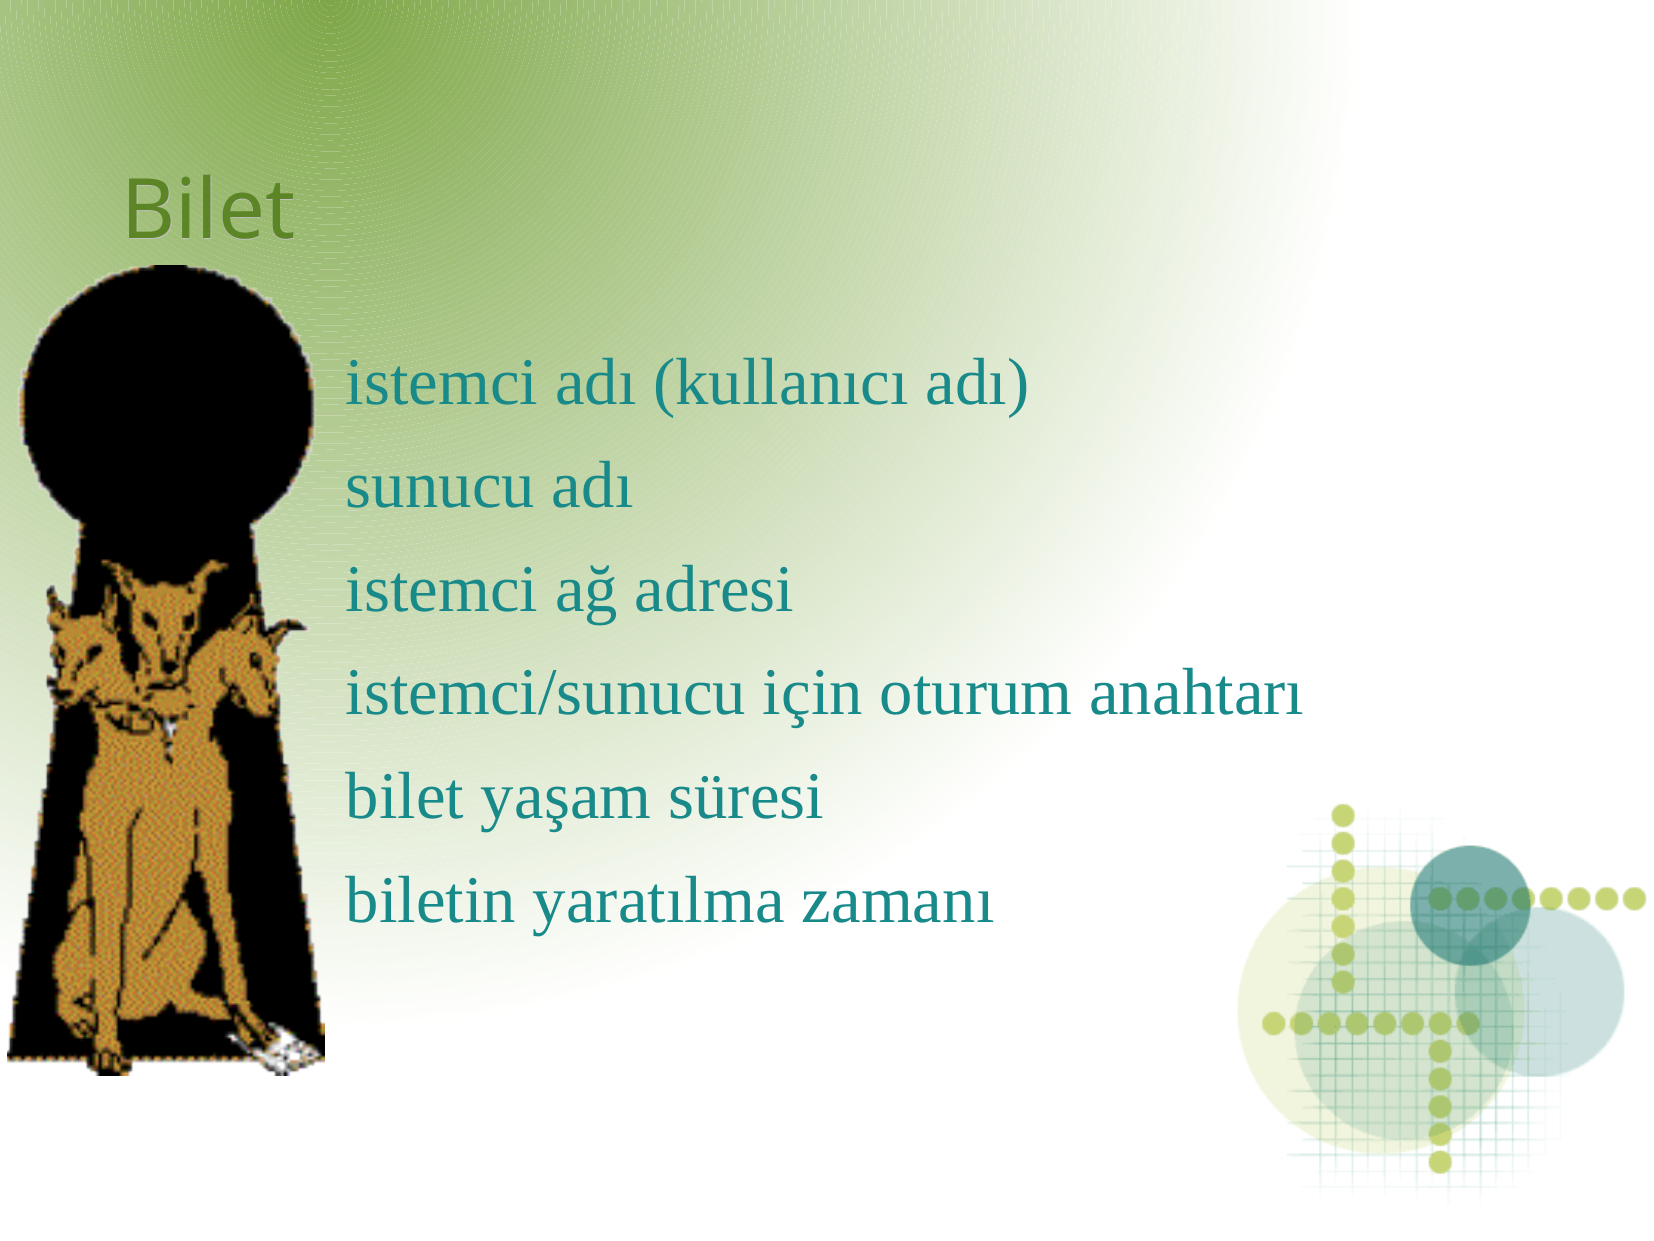

# Bilet
istemci adı (kullanıcı adı)
sunucu adı
istemci ağ adresi
istemci/sunucu için oturum anahtarı
bilet yaşam süresi
biletin yaratılma zamanı